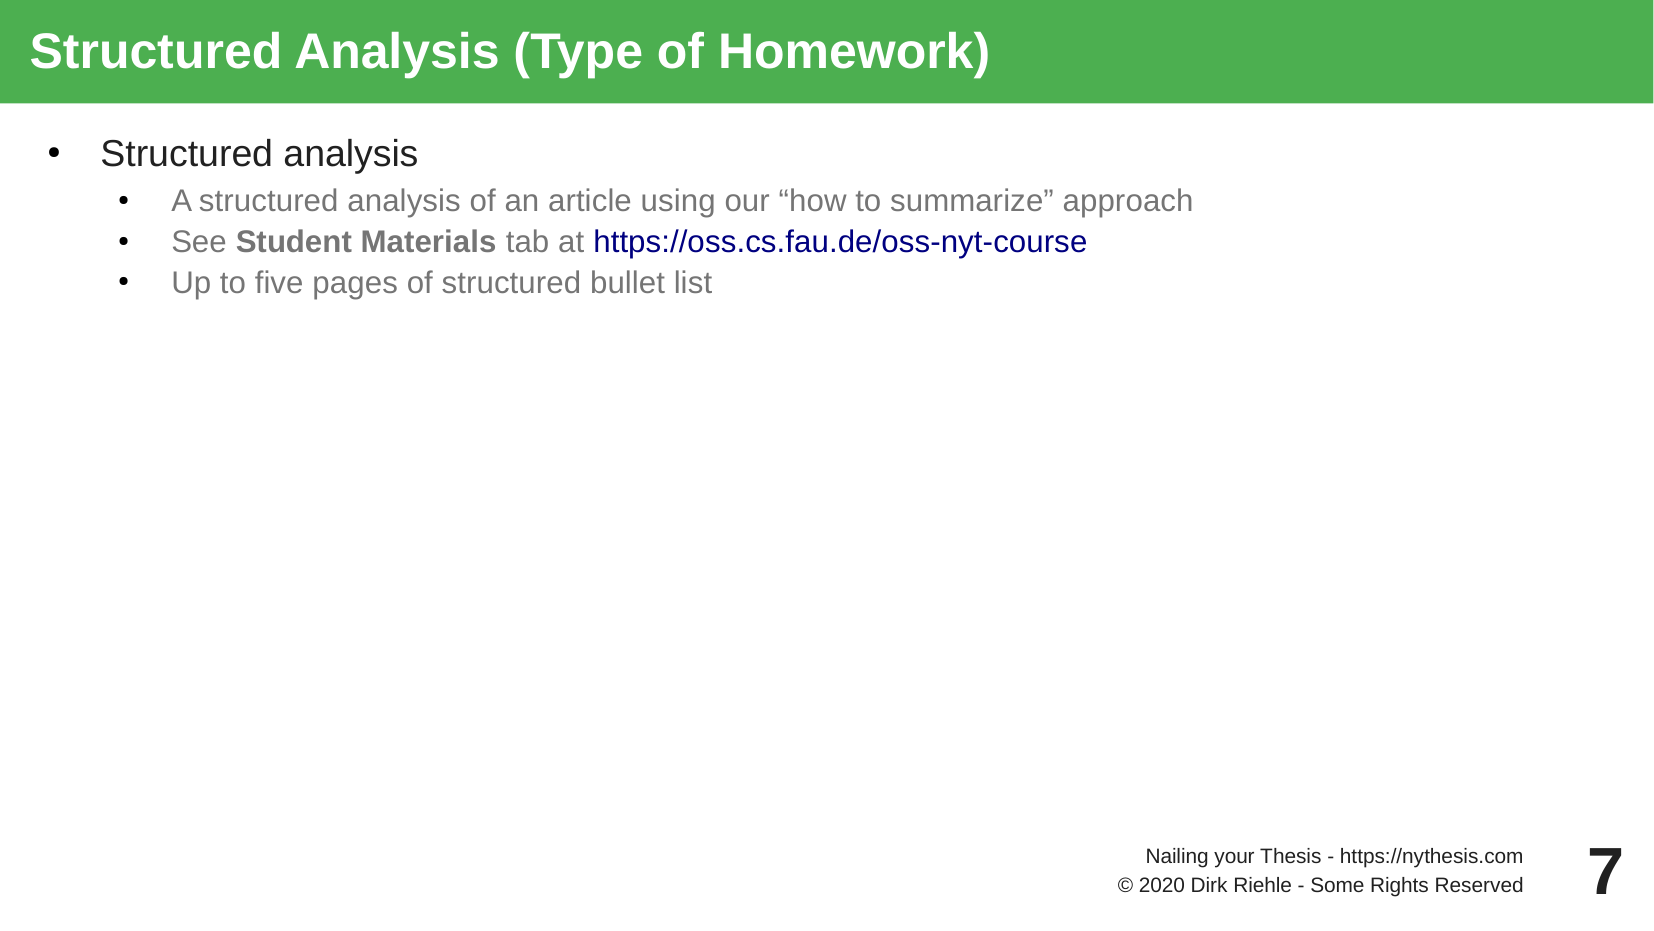

# Structured Analysis (Type of Homework)
Structured analysis
A structured analysis of an article using our “how to summarize” approach
See Student Materials tab at https://oss.cs.fau.de/oss-nyt-course
Up to five pages of structured bullet list
Nailing your Thesis - https://nythesis.com
7
© 2020 Dirk Riehle - Some Rights Reserved